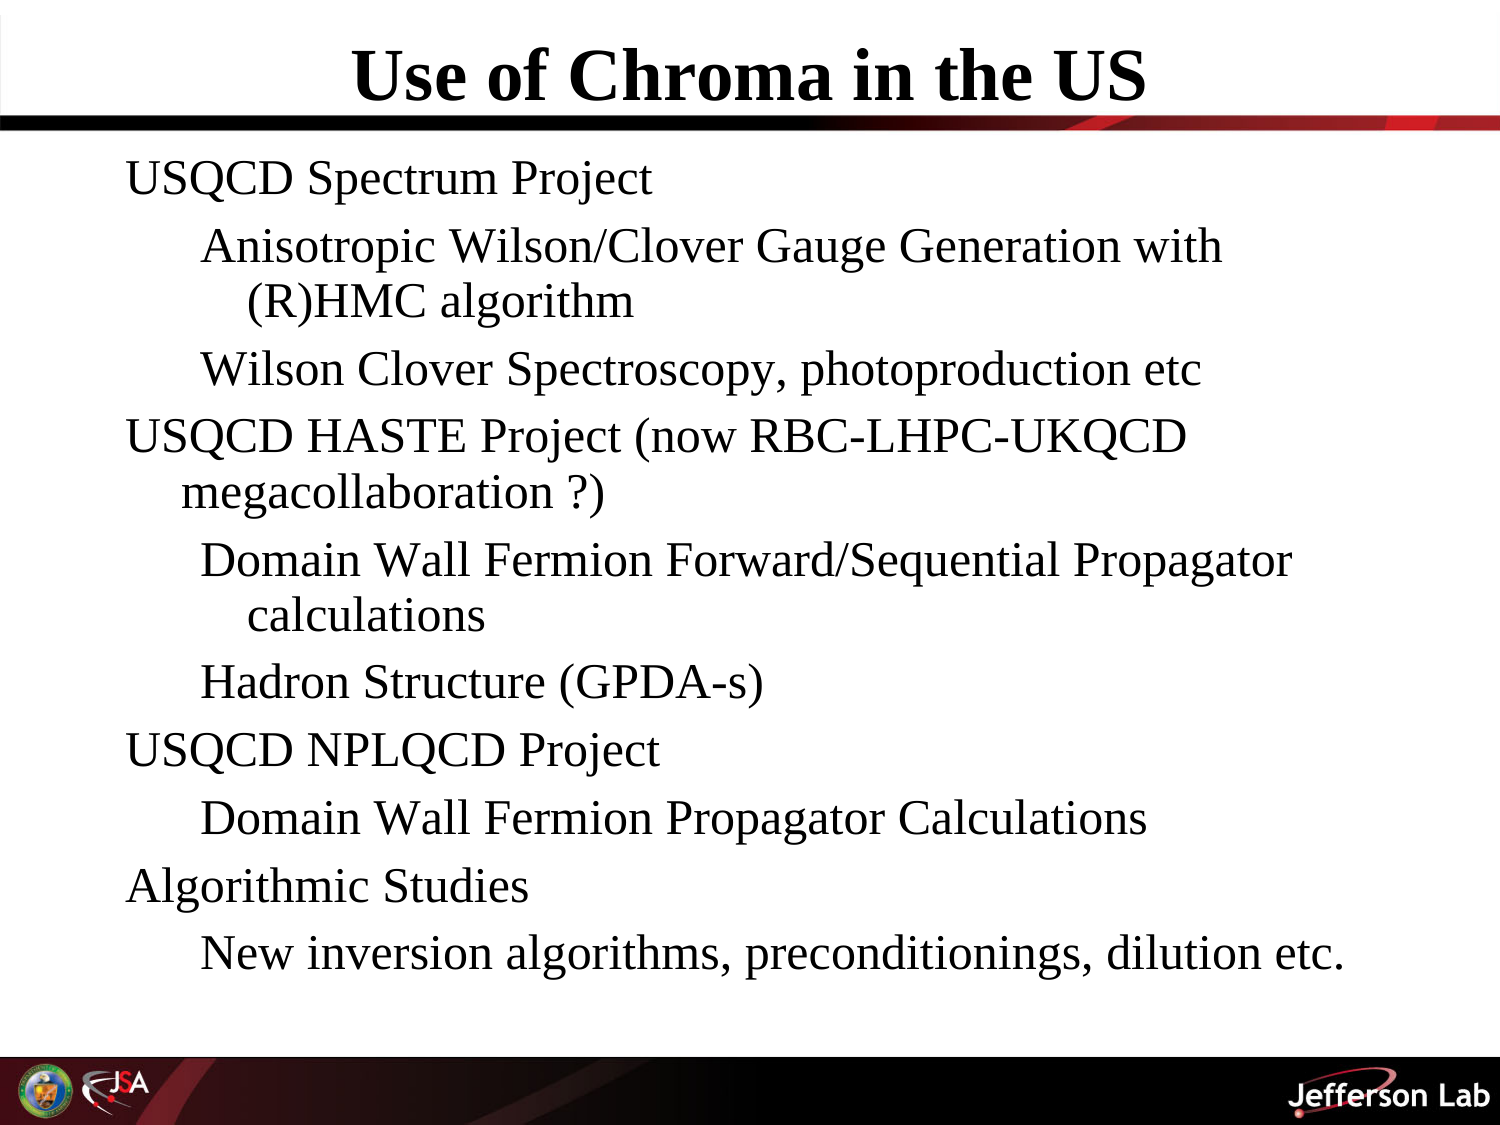

# Use of Chroma in the US
USQCD Spectrum Project
Anisotropic Wilson/Clover Gauge Generation with (R)HMC algorithm
Wilson Clover Spectroscopy, photoproduction etc
USQCD HASTE Project (now RBC-LHPC-UKQCD megacollaboration ?)
Domain Wall Fermion Forward/Sequential Propagator calculations
Hadron Structure (GPDA-s)
USQCD NPLQCD Project
Domain Wall Fermion Propagator Calculations
Algorithmic Studies
New inversion algorithms, preconditionings, dilution etc.